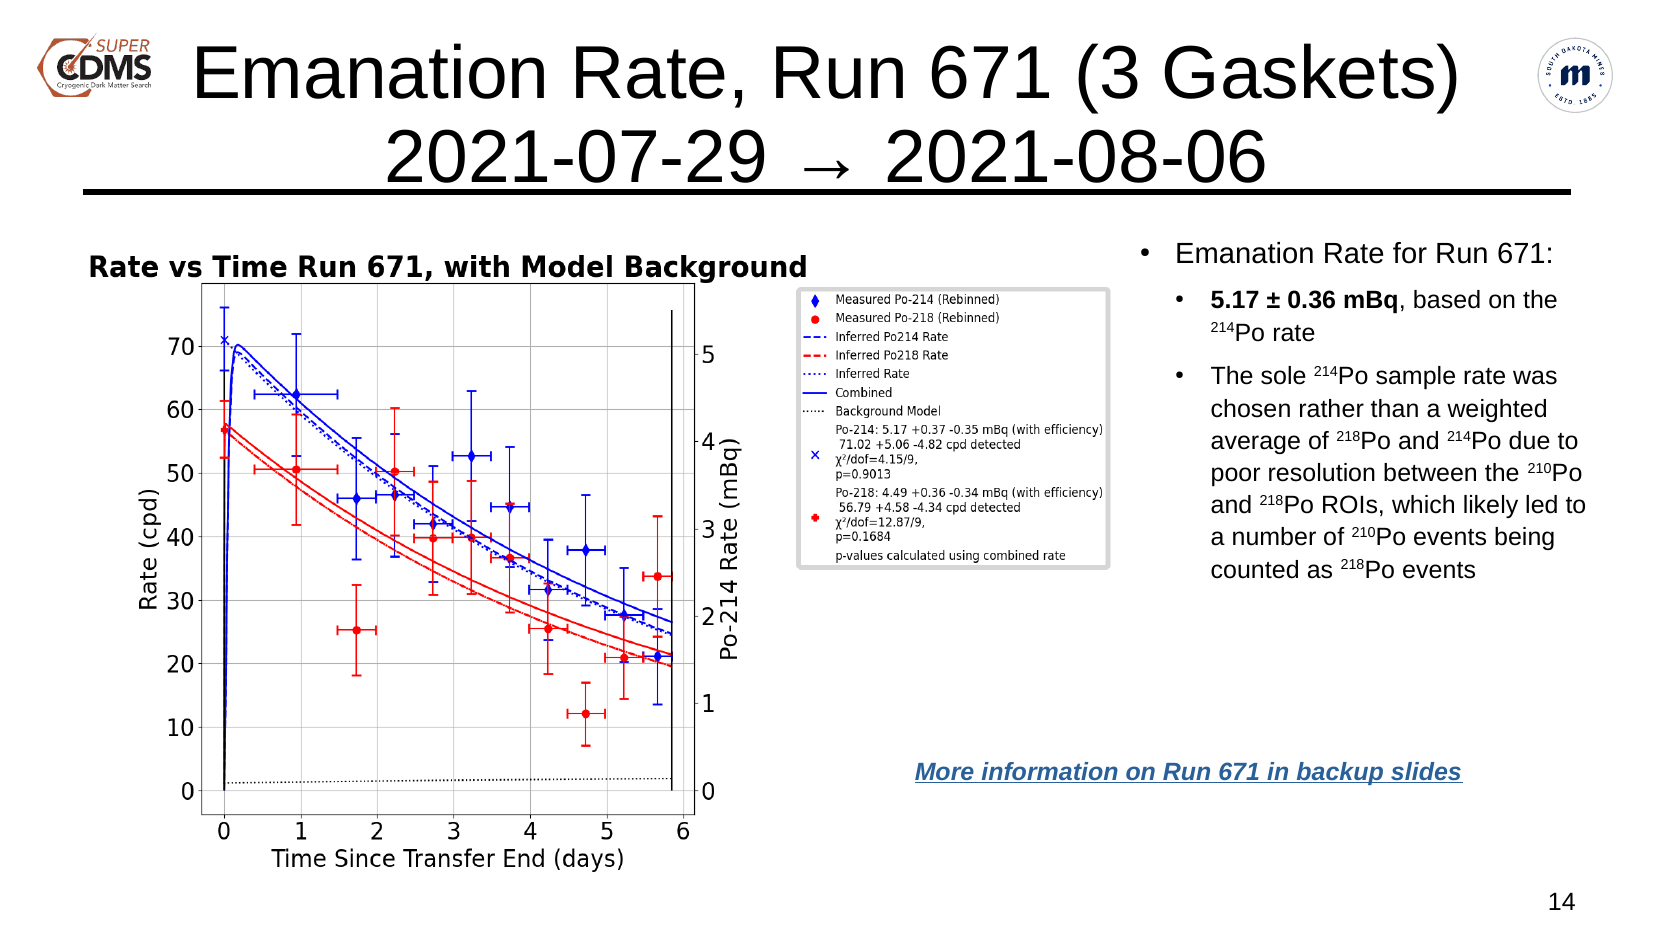

# Emanation Rate, Run 671 (3 Gaskets) 2021-07-29 → 2021-08-06
Emanation Rate for Run 671:
5.17 ± 0.36 mBq, based on the 214Po rate
The sole 214Po sample rate was chosen rather than a weighted average of 218Po and 214Po due to poor resolution between the 210Po and 218Po ROIs, which likely led to a number of 210Po events being counted as 218Po events
More information on Run 671 in backup slides